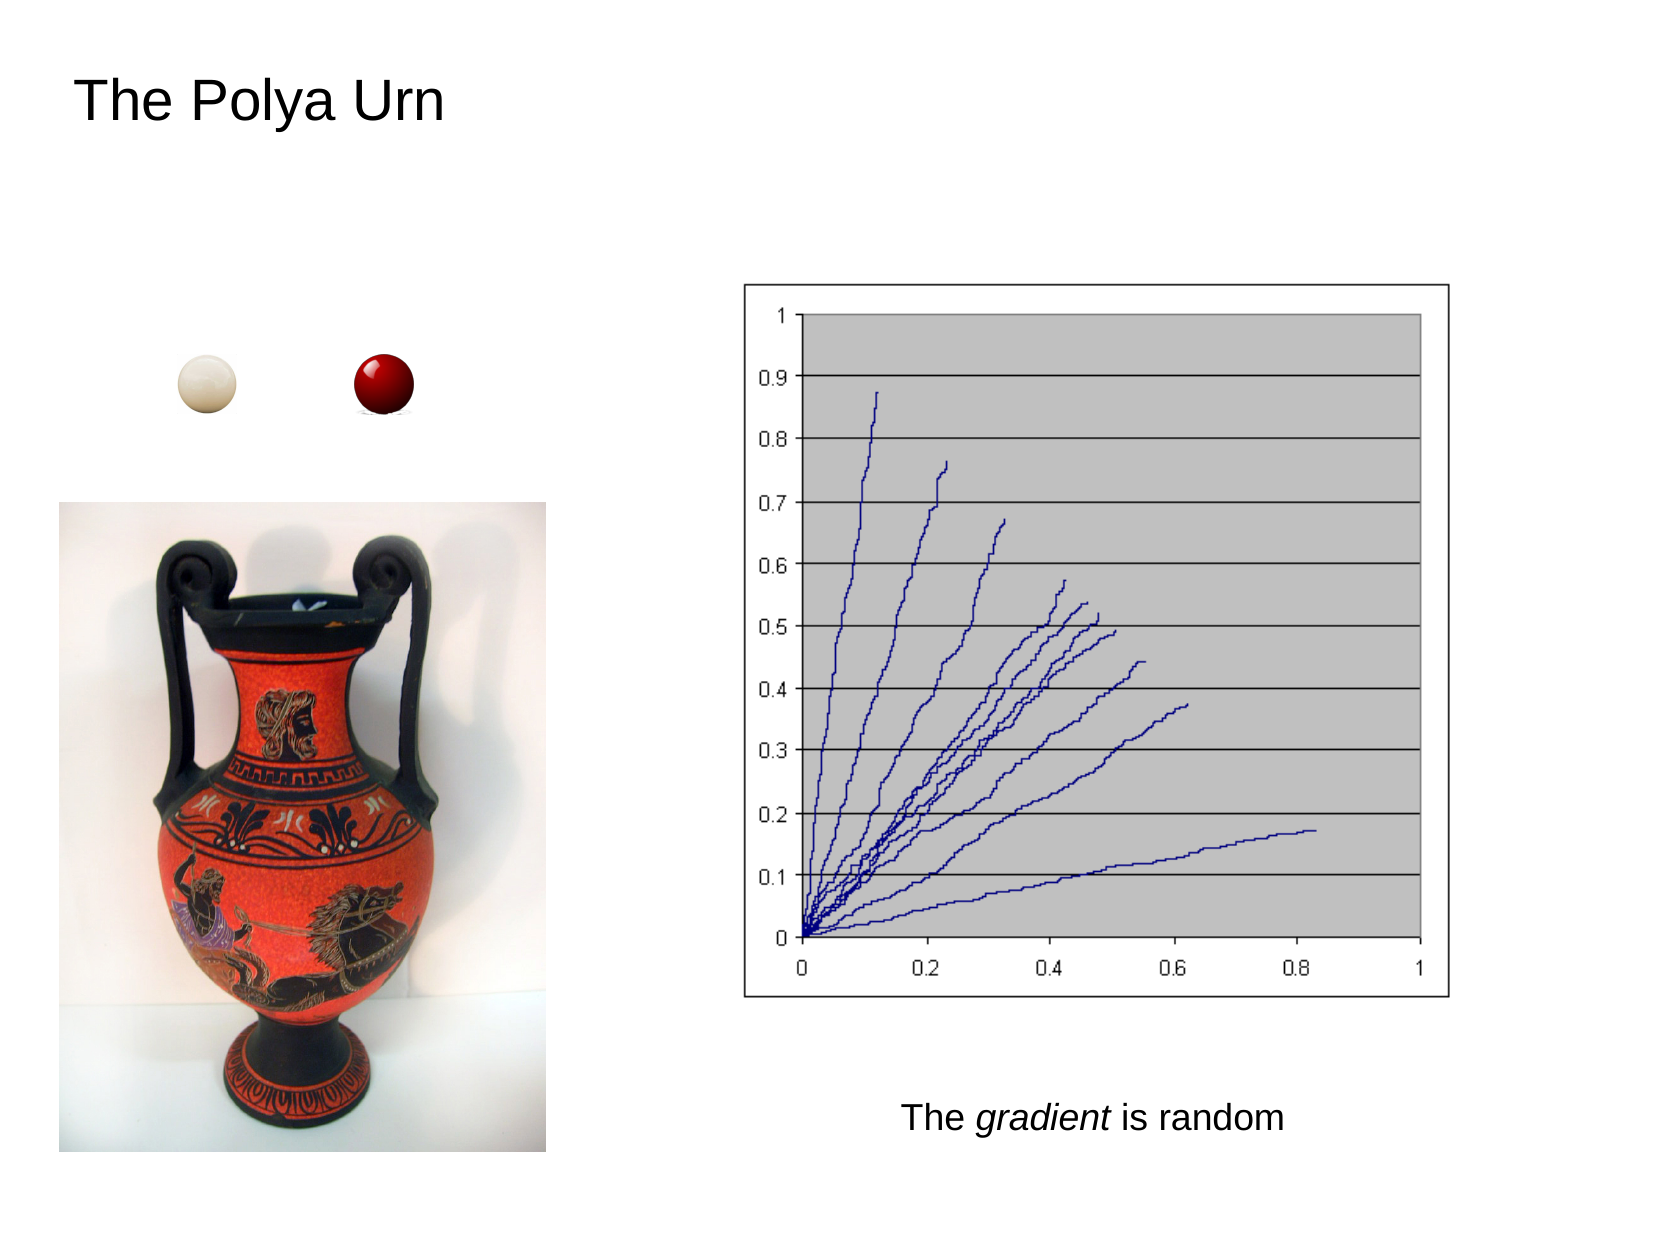

The Polya Urn
The gradient is random